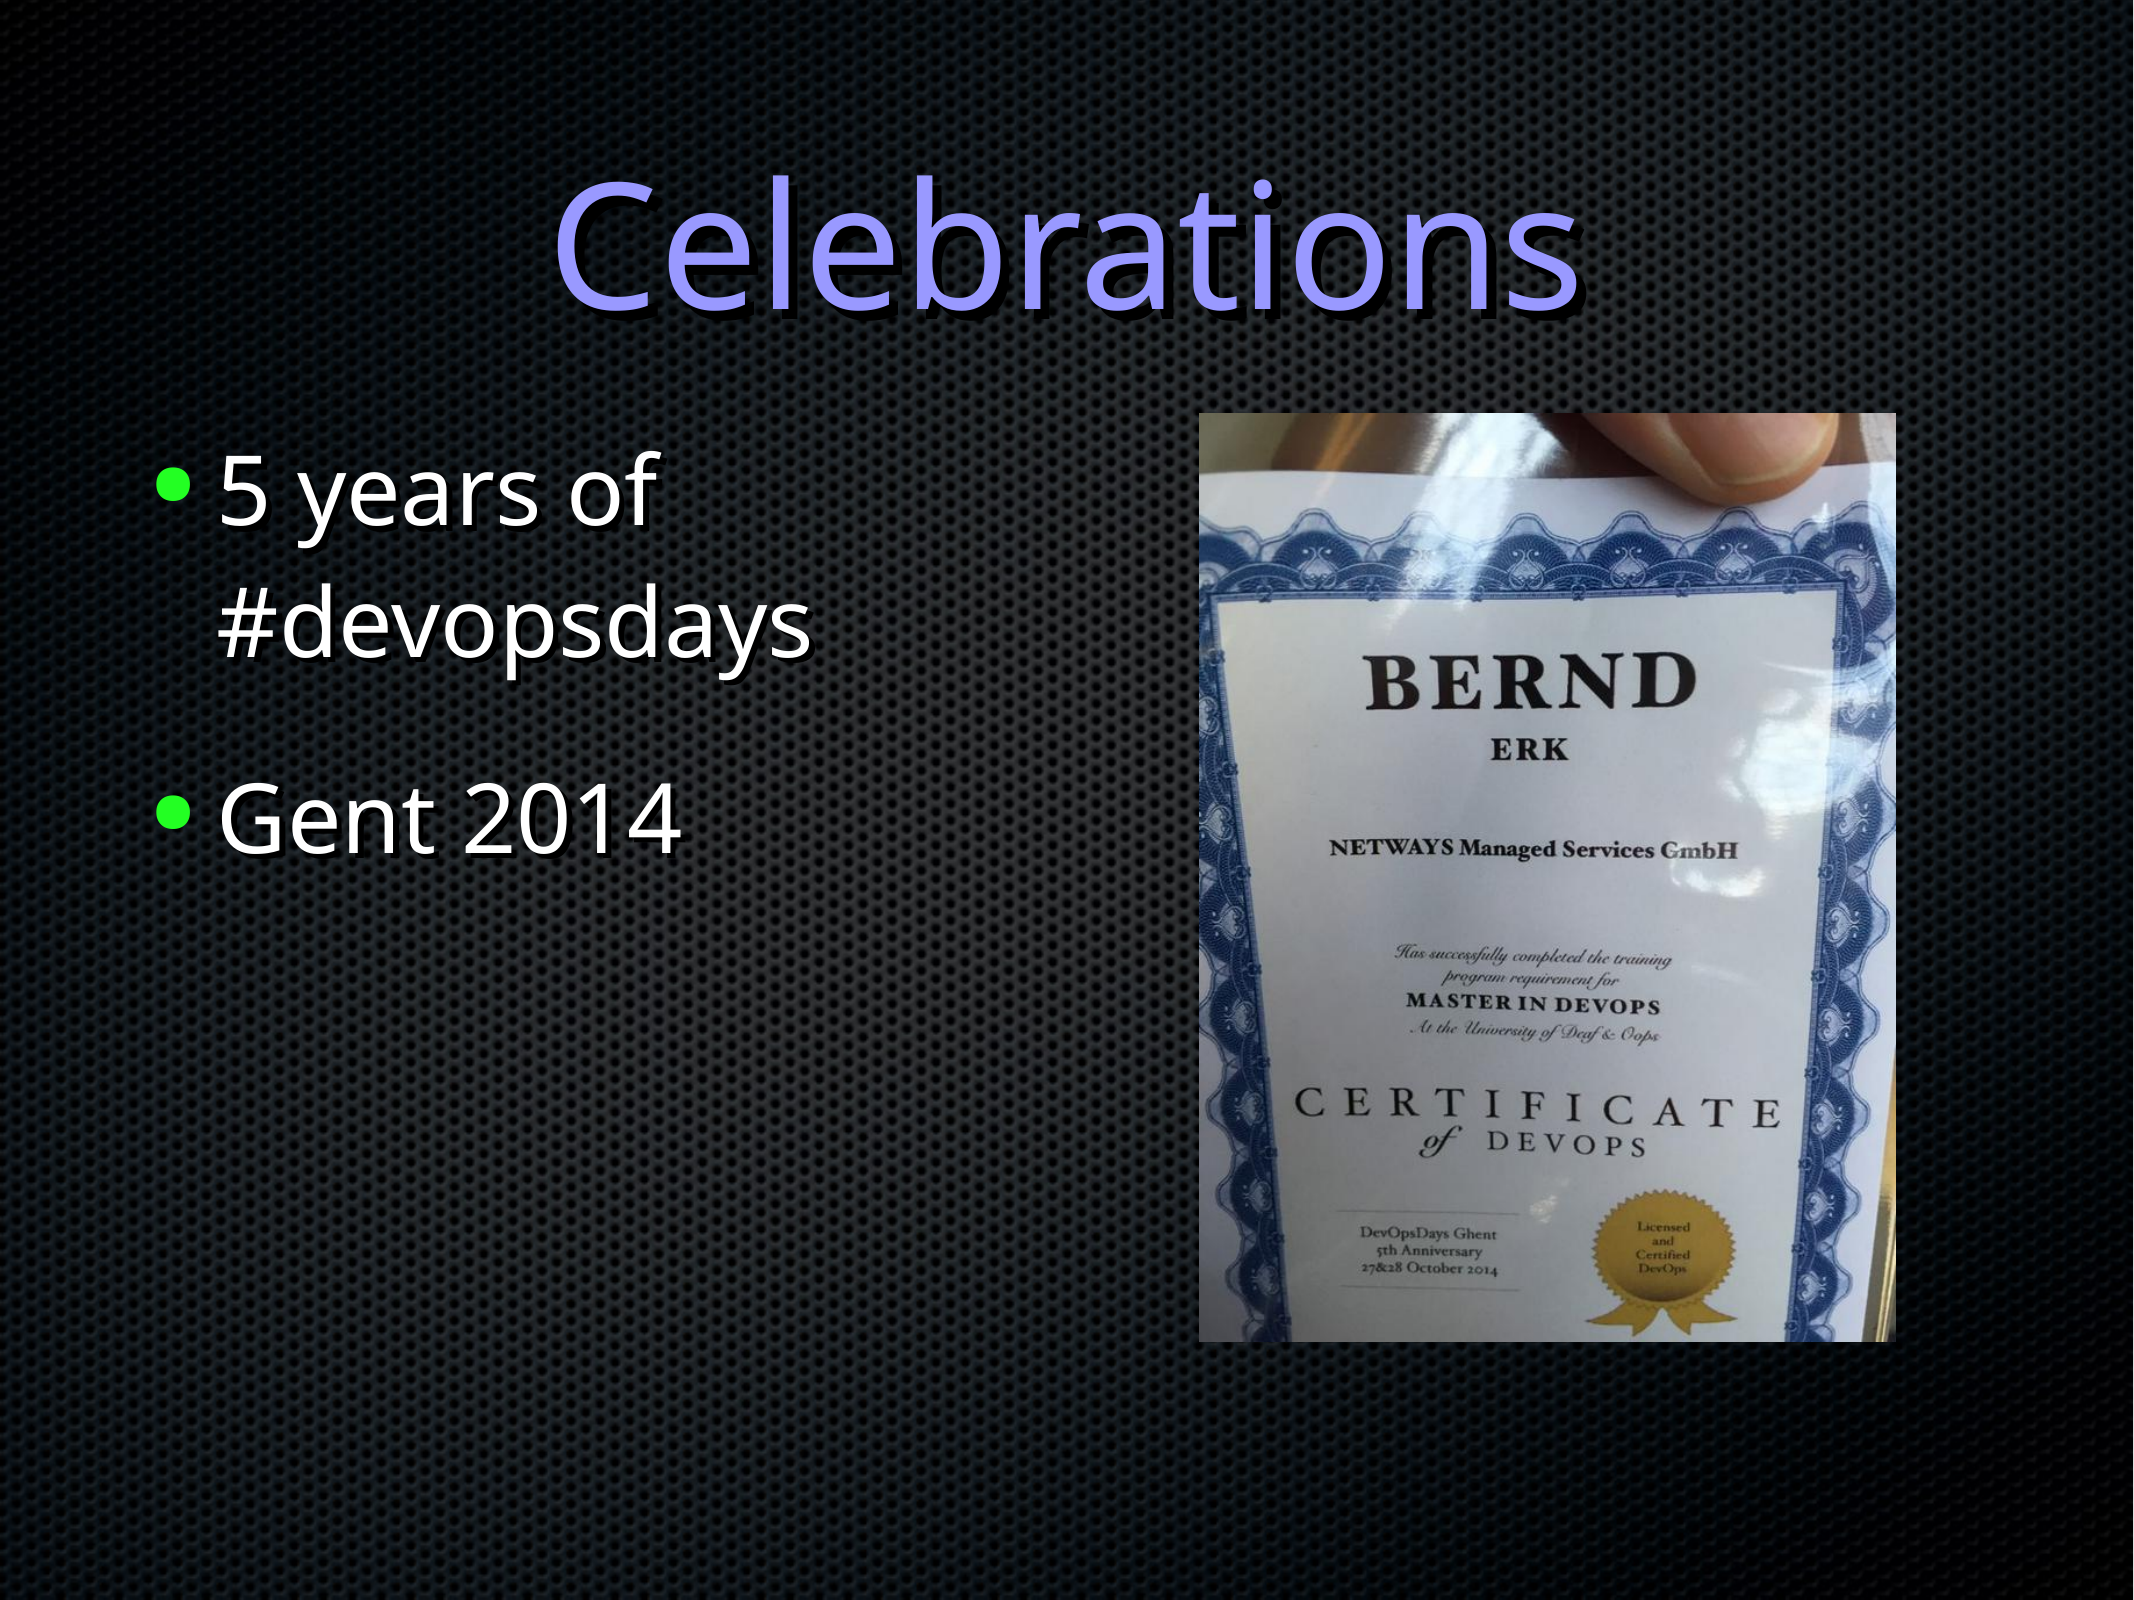

Celebrations
# 5 years of #devopsdays
Gent 2014